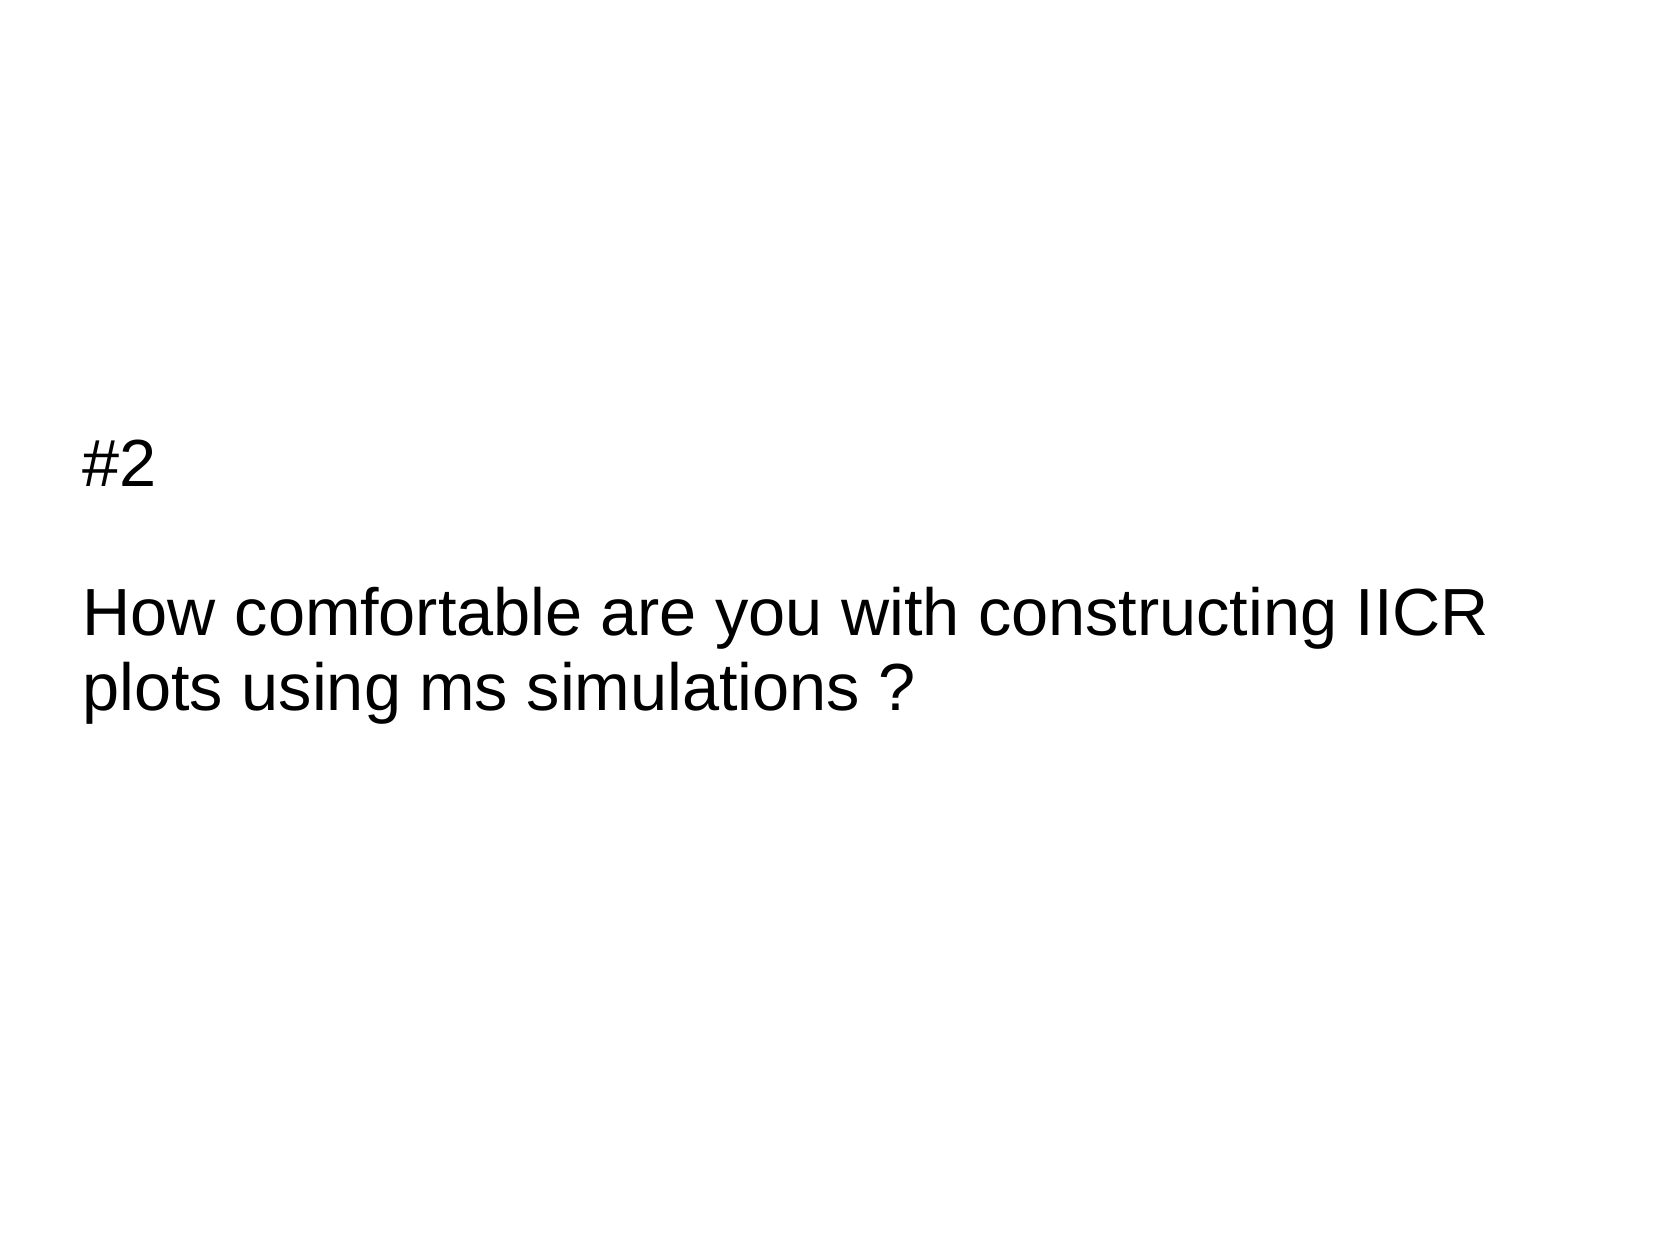

# #2
How comfortable are you with constructing IICR plots using ms simulations ?